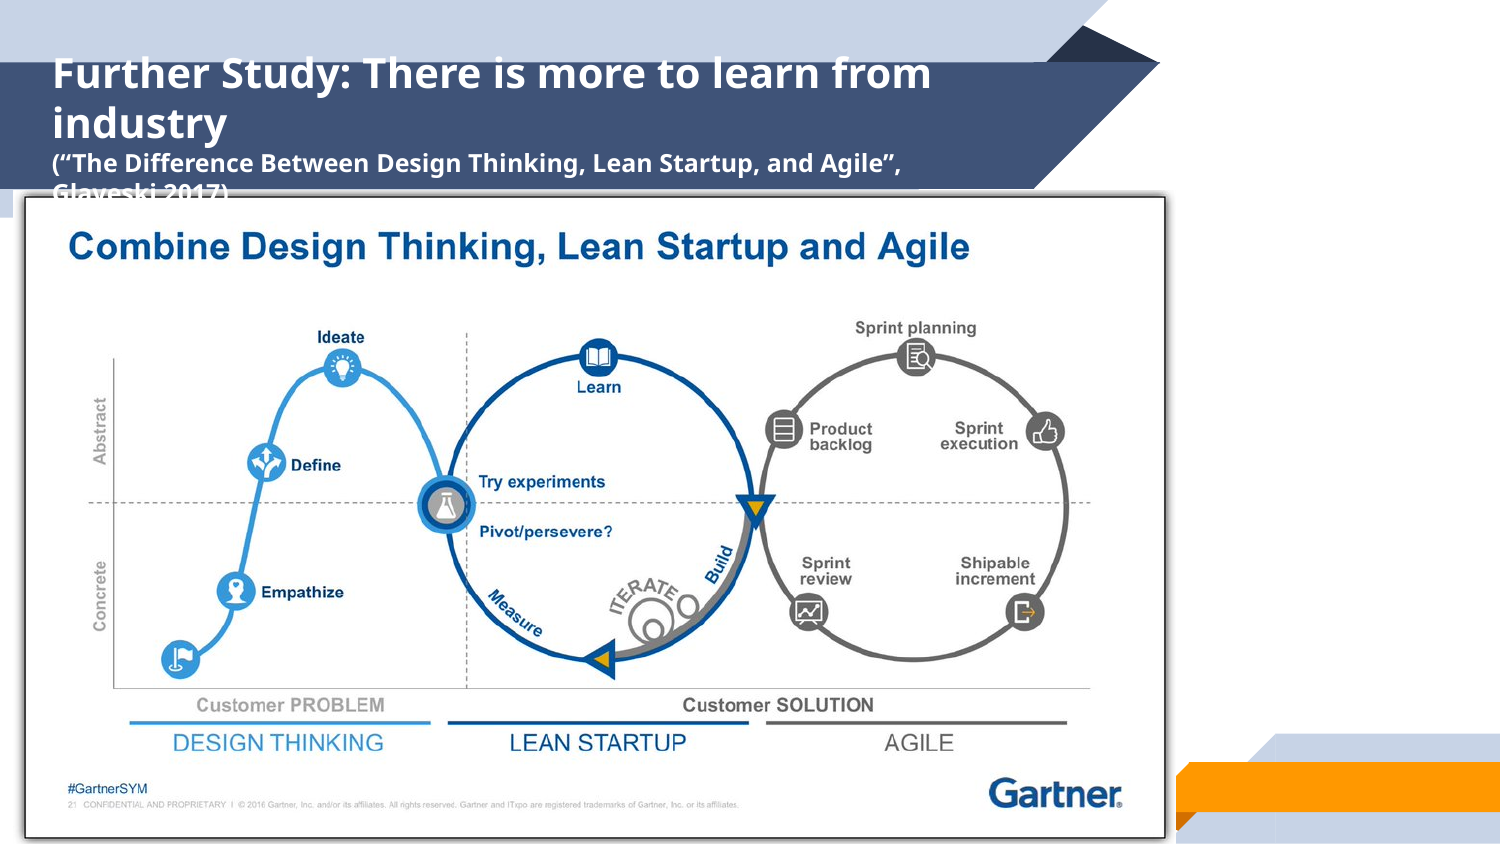

# Further Study: There is more to learn from industry (“The Difference Between Design Thinking, Lean Startup, and Agile”, Glaveski 2017)